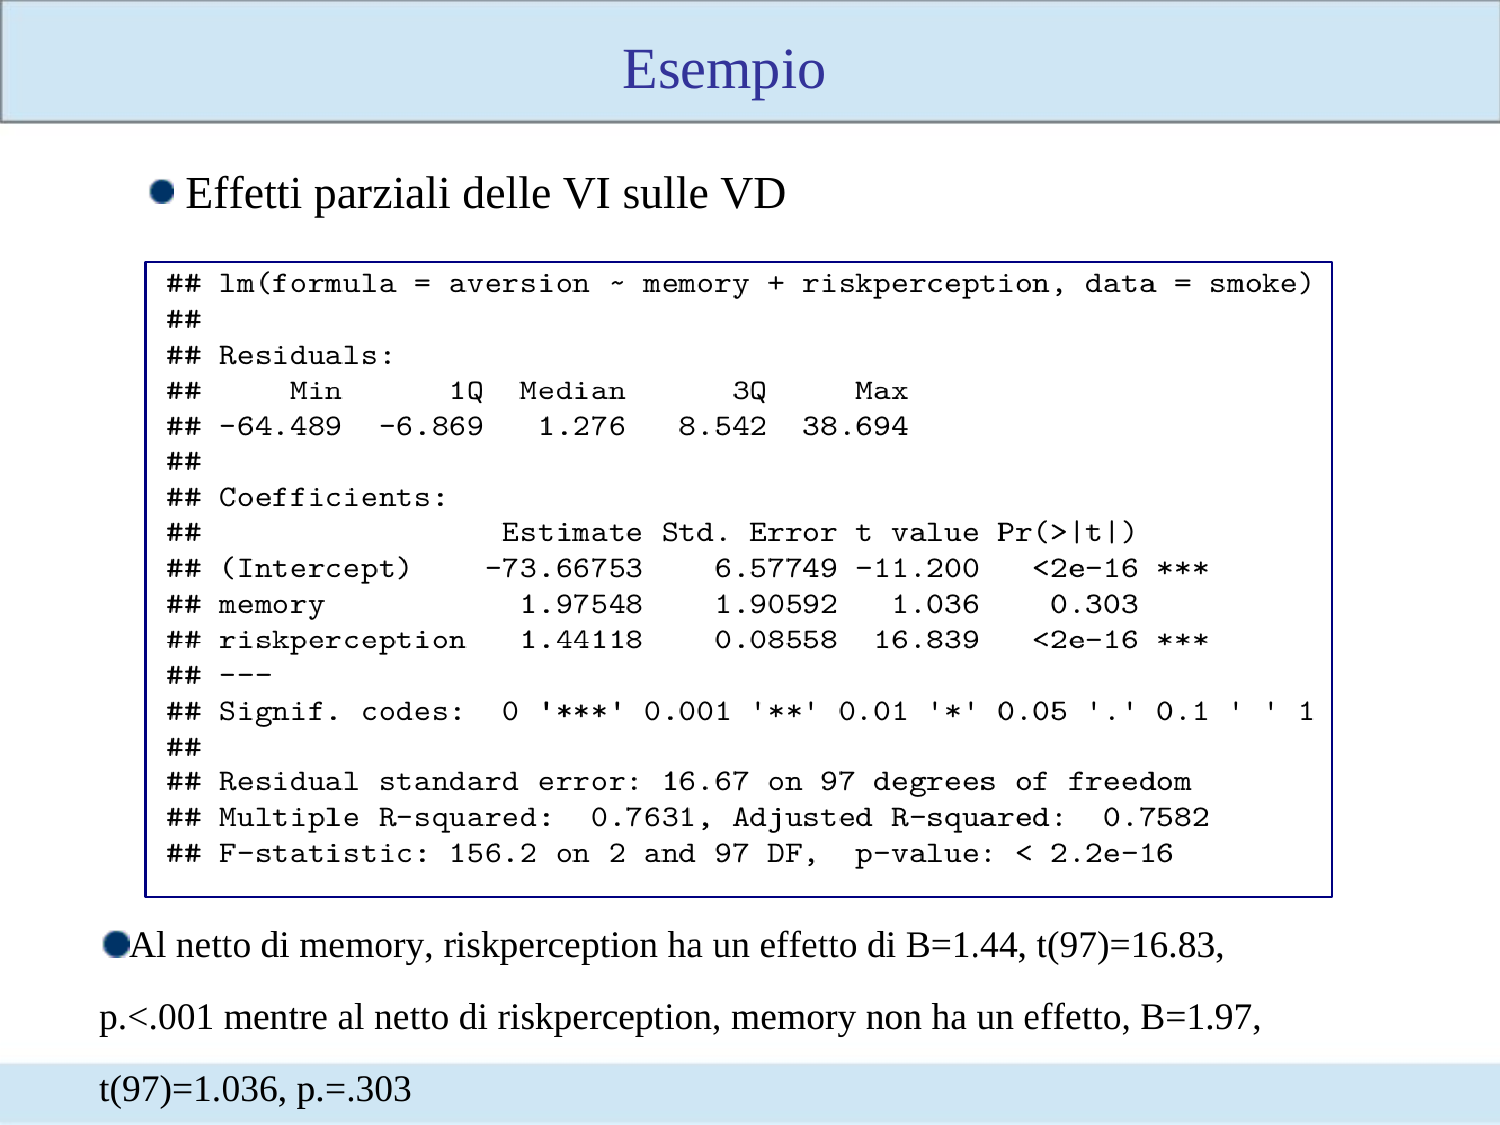

# Esempio
 Effetti parziali delle VI sulle VD
Al netto di memory, riskperception ha un effetto di B=1.44, t(97)=16.83, p.<.001 mentre al netto di riskperception, memory non ha un effetto, B=1.97, t(97)=1.036, p.=.303
86